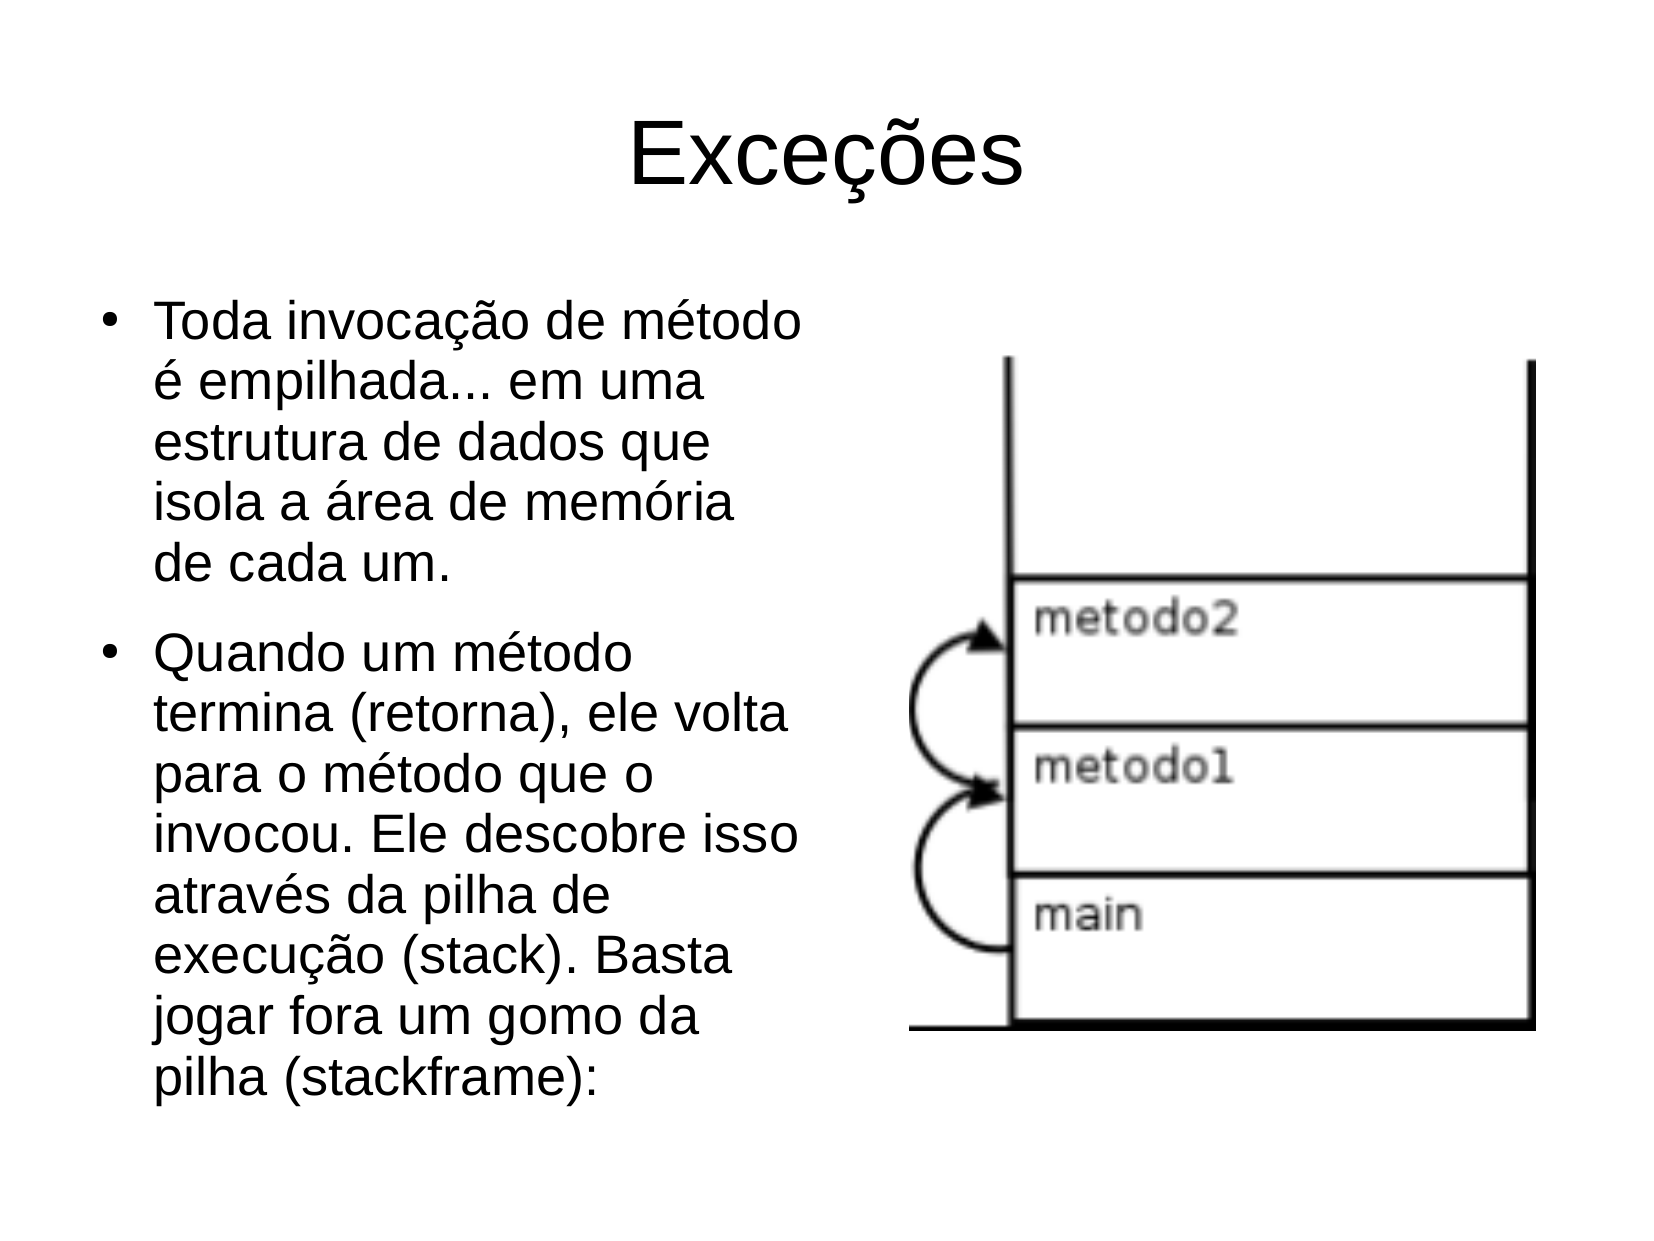

# Exceções
Toda invocação de método é empilhada... em uma estrutura de dados que isola a área de memória de cada um.
Quando um método termina (retorna), ele volta para o método que o invocou. Ele descobre isso através da pilha de execução (stack). Basta jogar fora um gomo da pilha (stackframe):